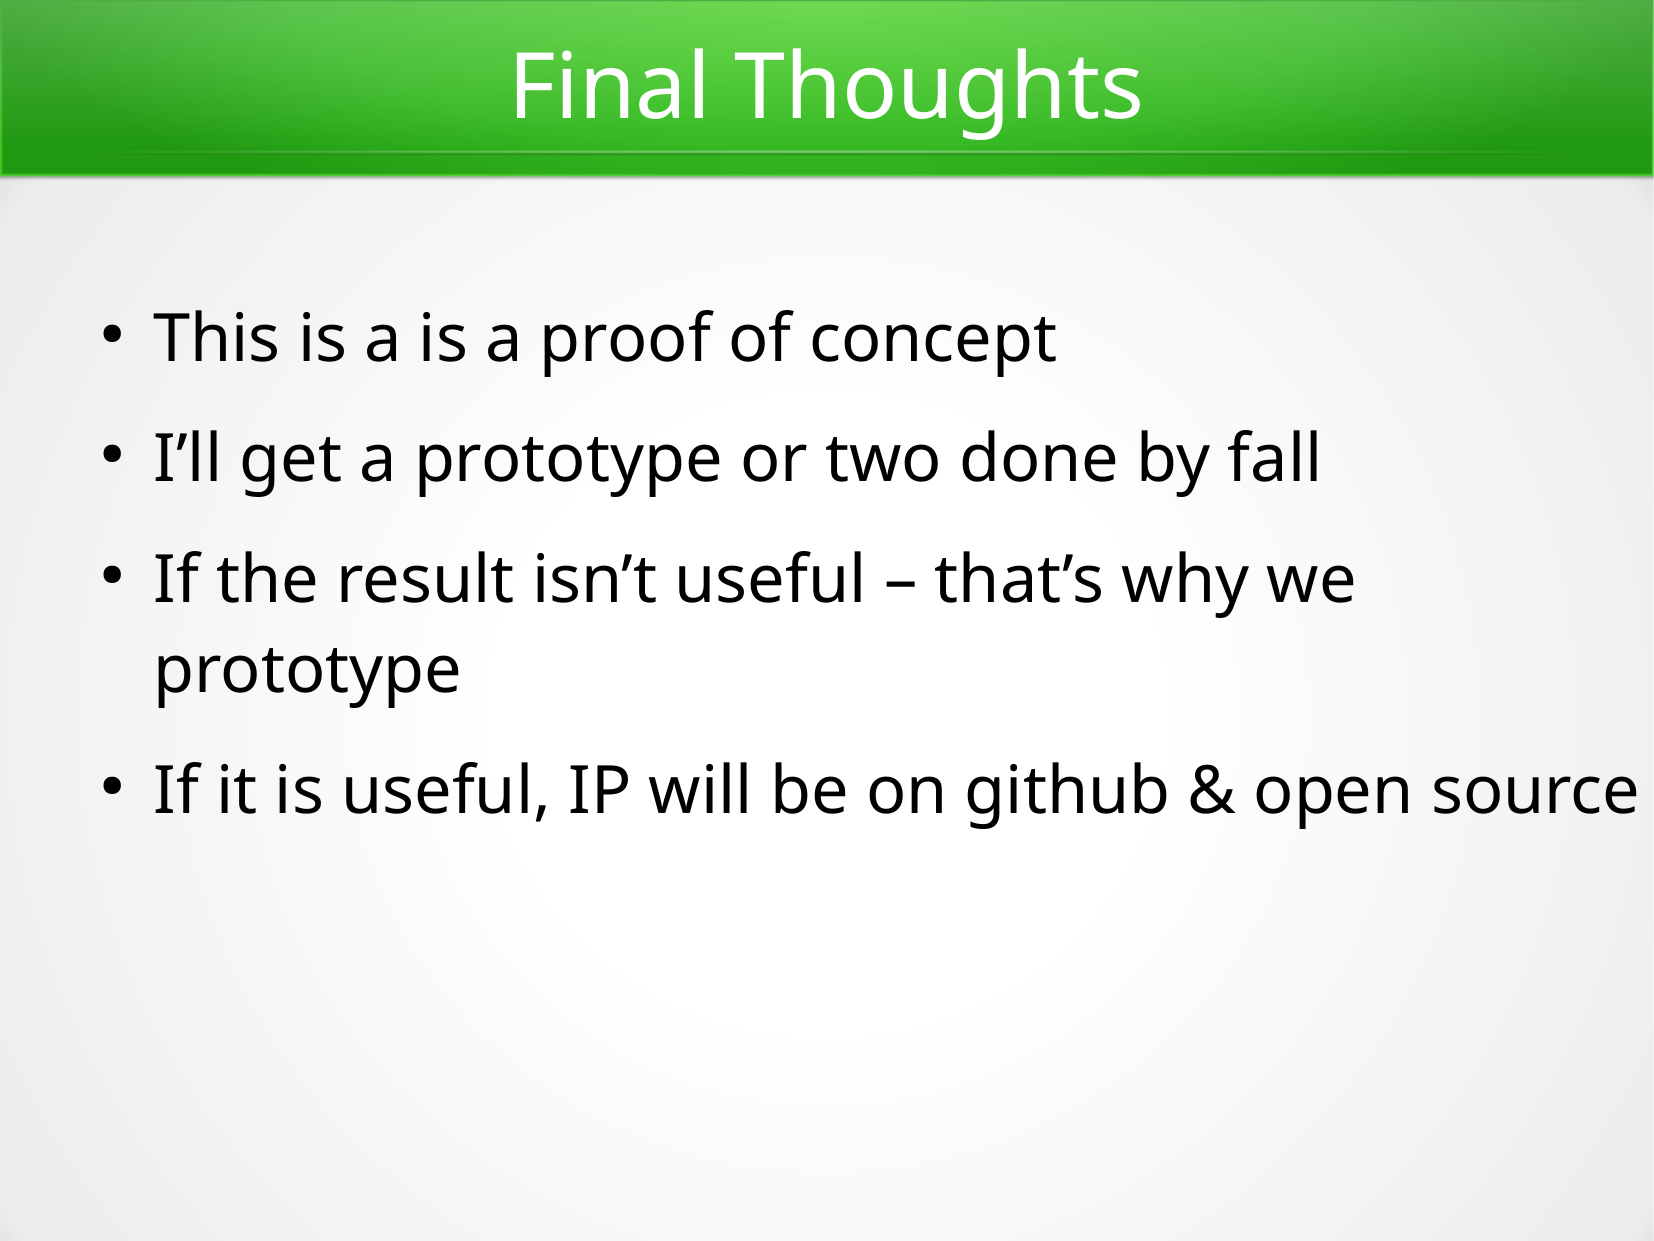

# Final Thoughts
This is a is a proof of concept
I’ll get a prototype or two done by fall
If the result isn’t useful – that’s why we prototype
If it is useful, IP will be on github & open source